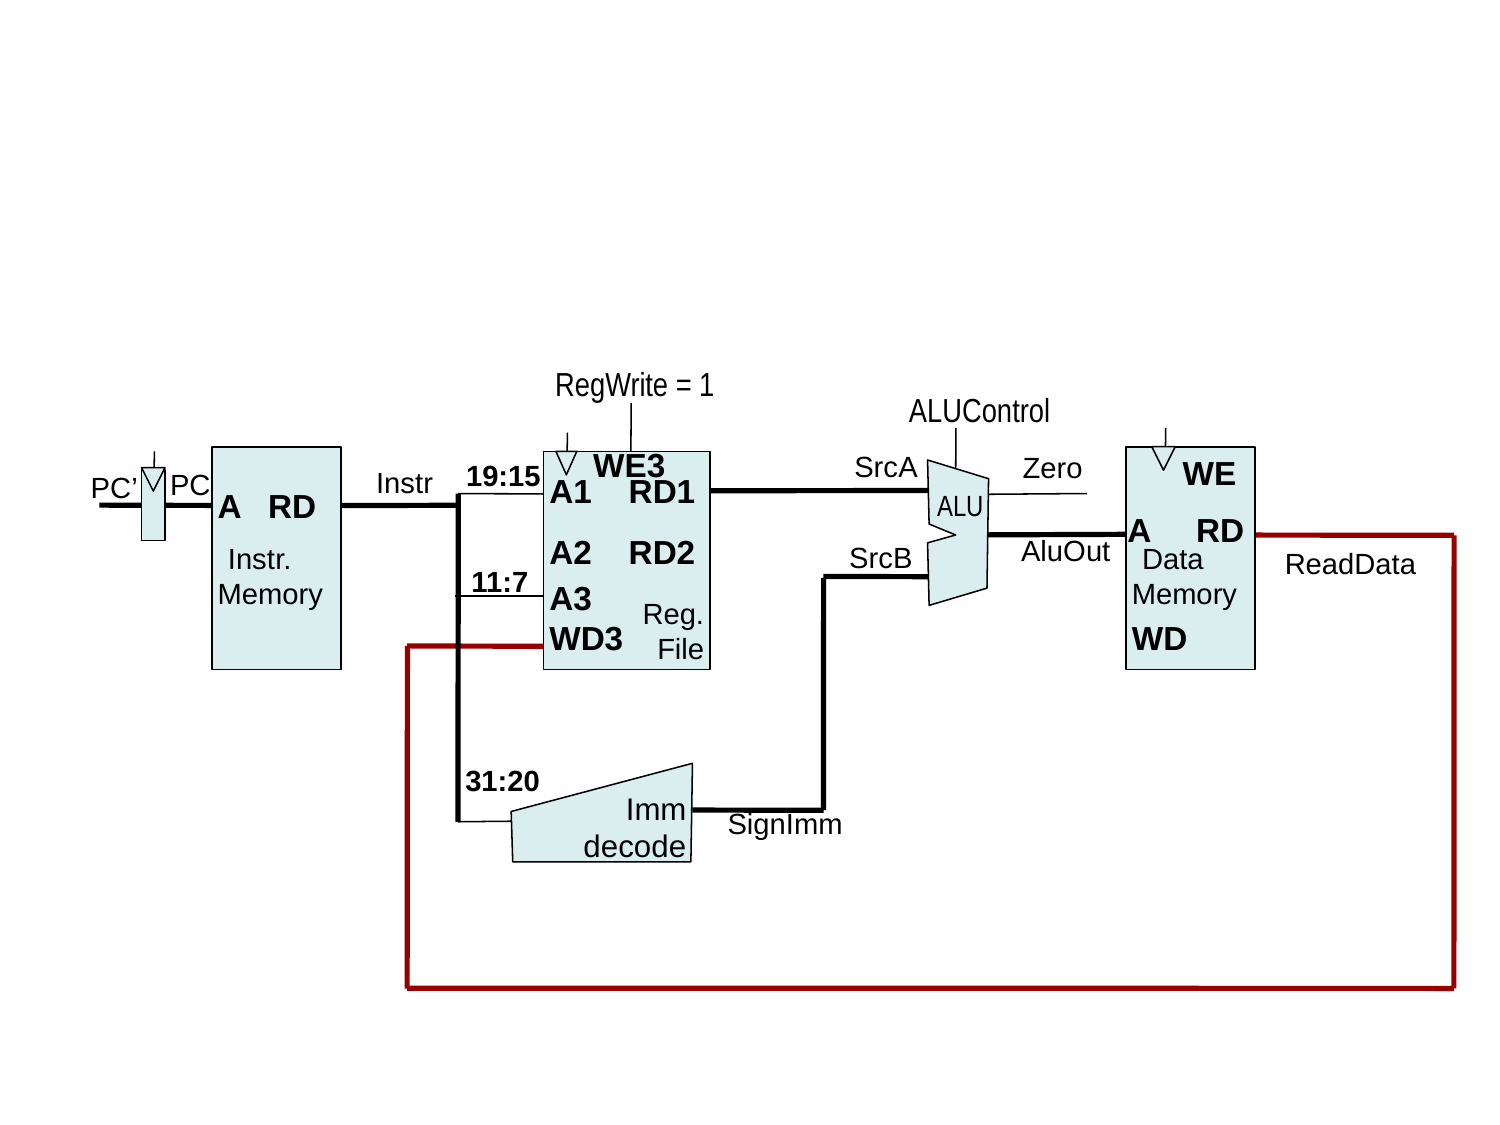

RegWrite = 1
ALUControl
WE3
Reg.
 File
A1 RD1
A2 RD2
A3
WD3
SrcA
Zero
Instr. Memory
A RD
Data Memory
WE
A RD
WD
19:15
Instr
PC
PC’
ALU
AluOut
SrcB
ReadData
11:7
31:20
Imm decode
SignImm